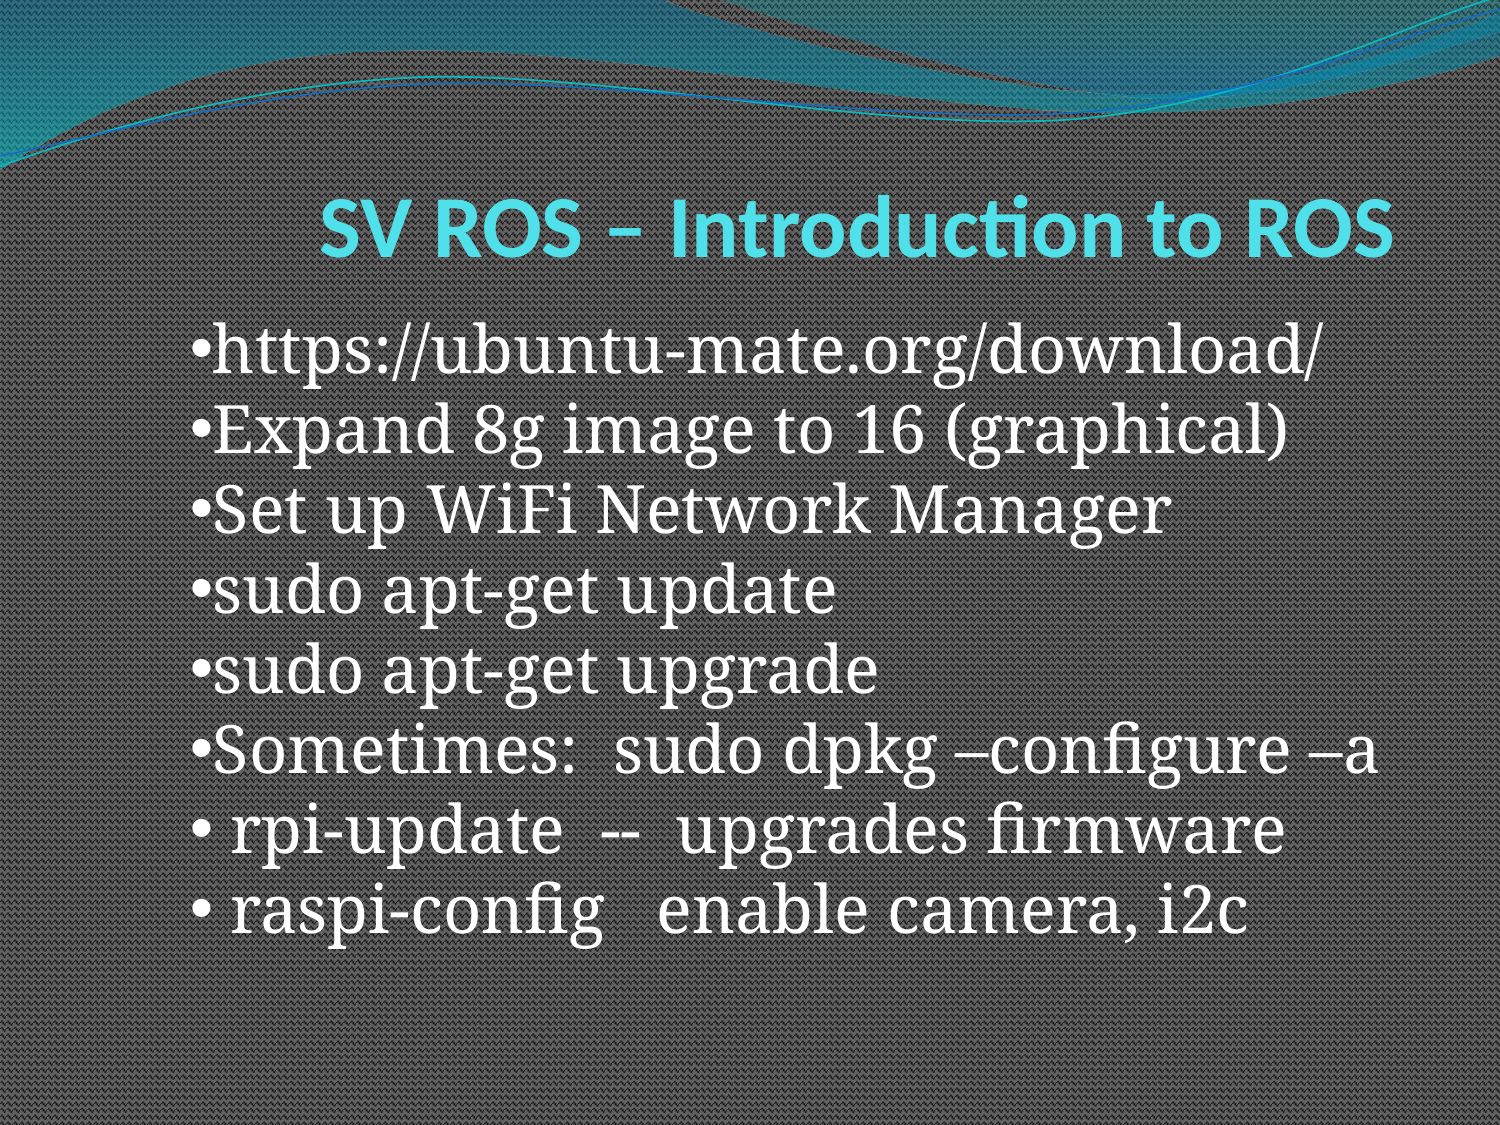

# SV ROS – Introduction to ROS
https://ubuntu-mate.org/download/
Expand 8g image to 16 (graphical)
Set up WiFi Network Manager
sudo apt-get update
sudo apt-get upgrade
Sometimes: sudo dpkg –configure –a
 rpi-update -- upgrades firmware
 raspi-config enable camera, i2c